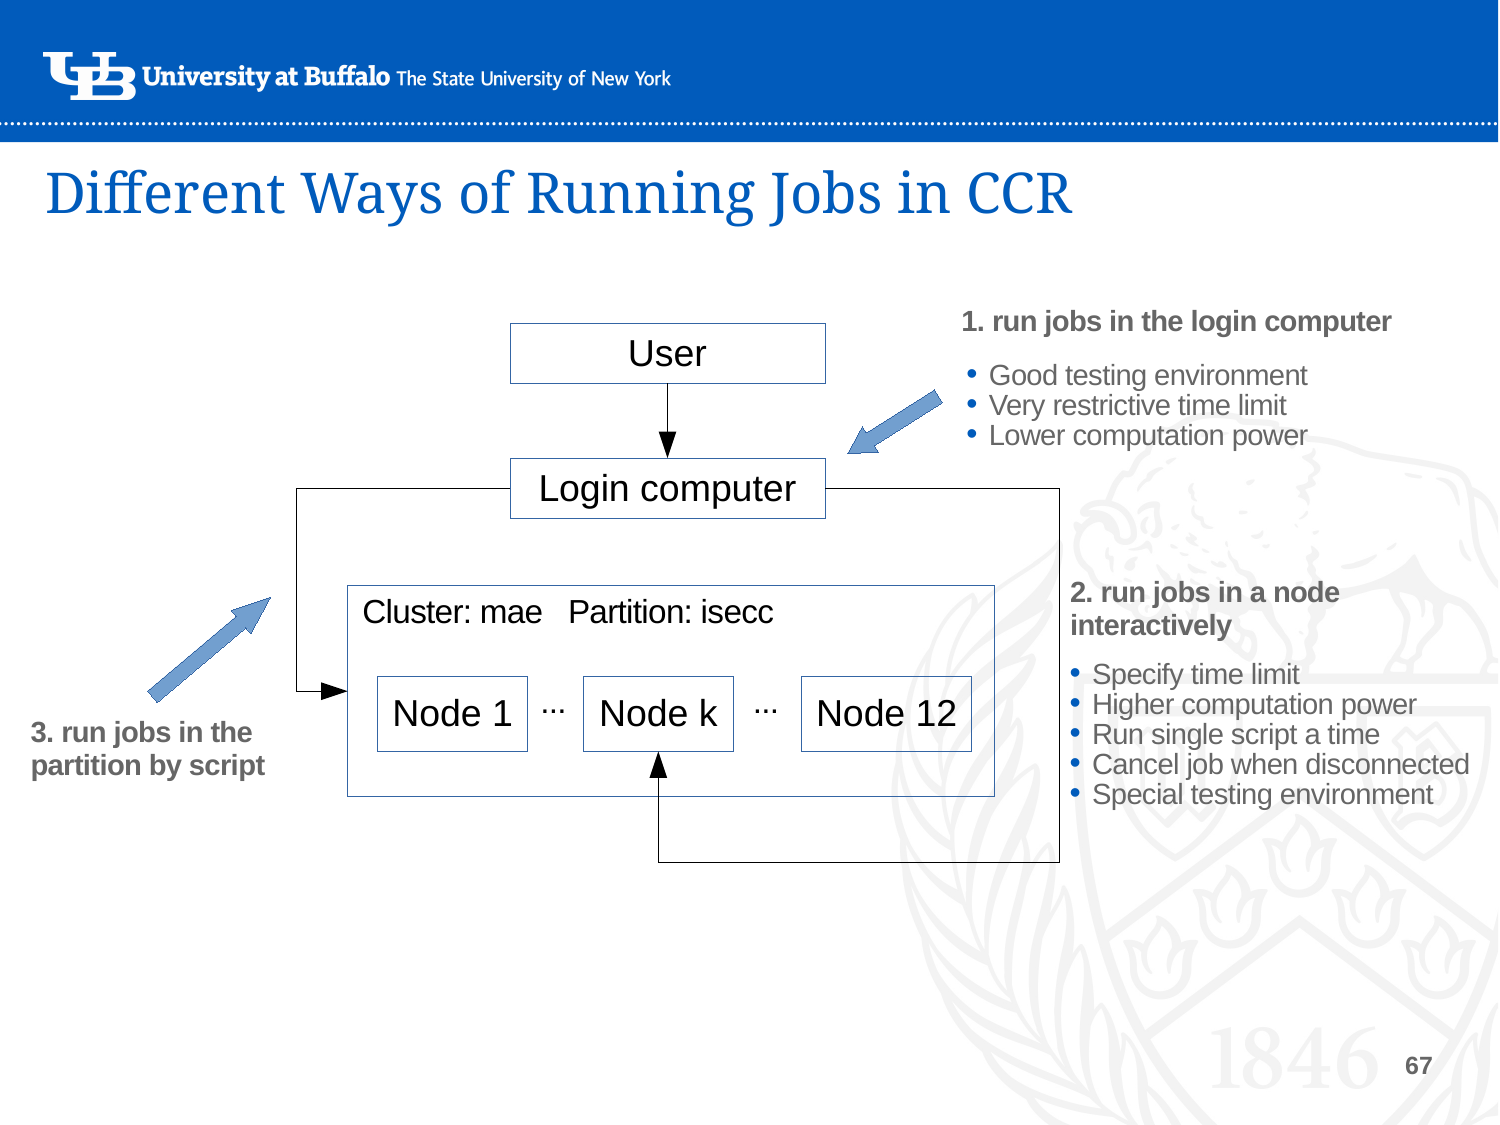

# Different Ways of Running Jobs in CCR
1. run jobs in the login computer
User
Good testing environment
Very restrictive time limit
Lower computation power
Login computer
2. run jobs in a node interactively
Cluster: mae Partition: isecc
Specify time limit
Higher computation power
Run single script a time
Cancel job when disconnected
Special testing environment
Node 1
...
Node k
...
Node 12
3. run jobs in the partition by script